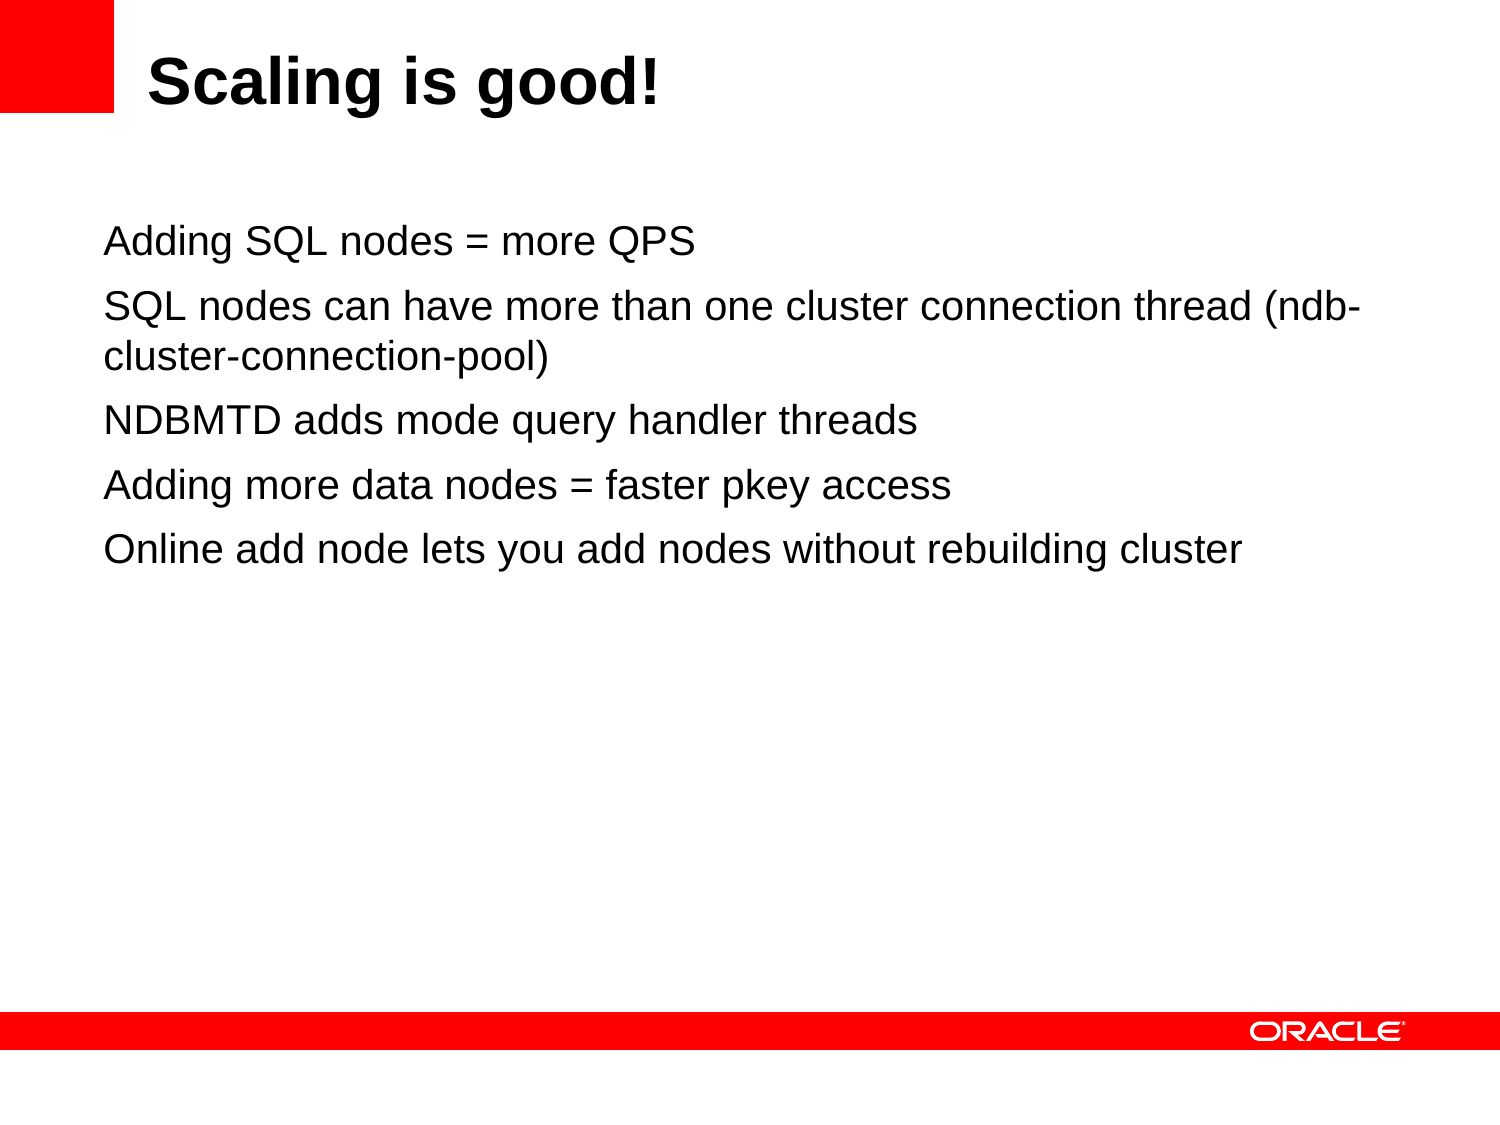

# Scaling is good!
Adding SQL nodes = more QPS
SQL nodes can have more than one cluster connection thread (ndb-cluster-connection-pool)
NDBMTD adds mode query handler threads
Adding more data nodes = faster pkey access
Online add node lets you add nodes without rebuilding cluster